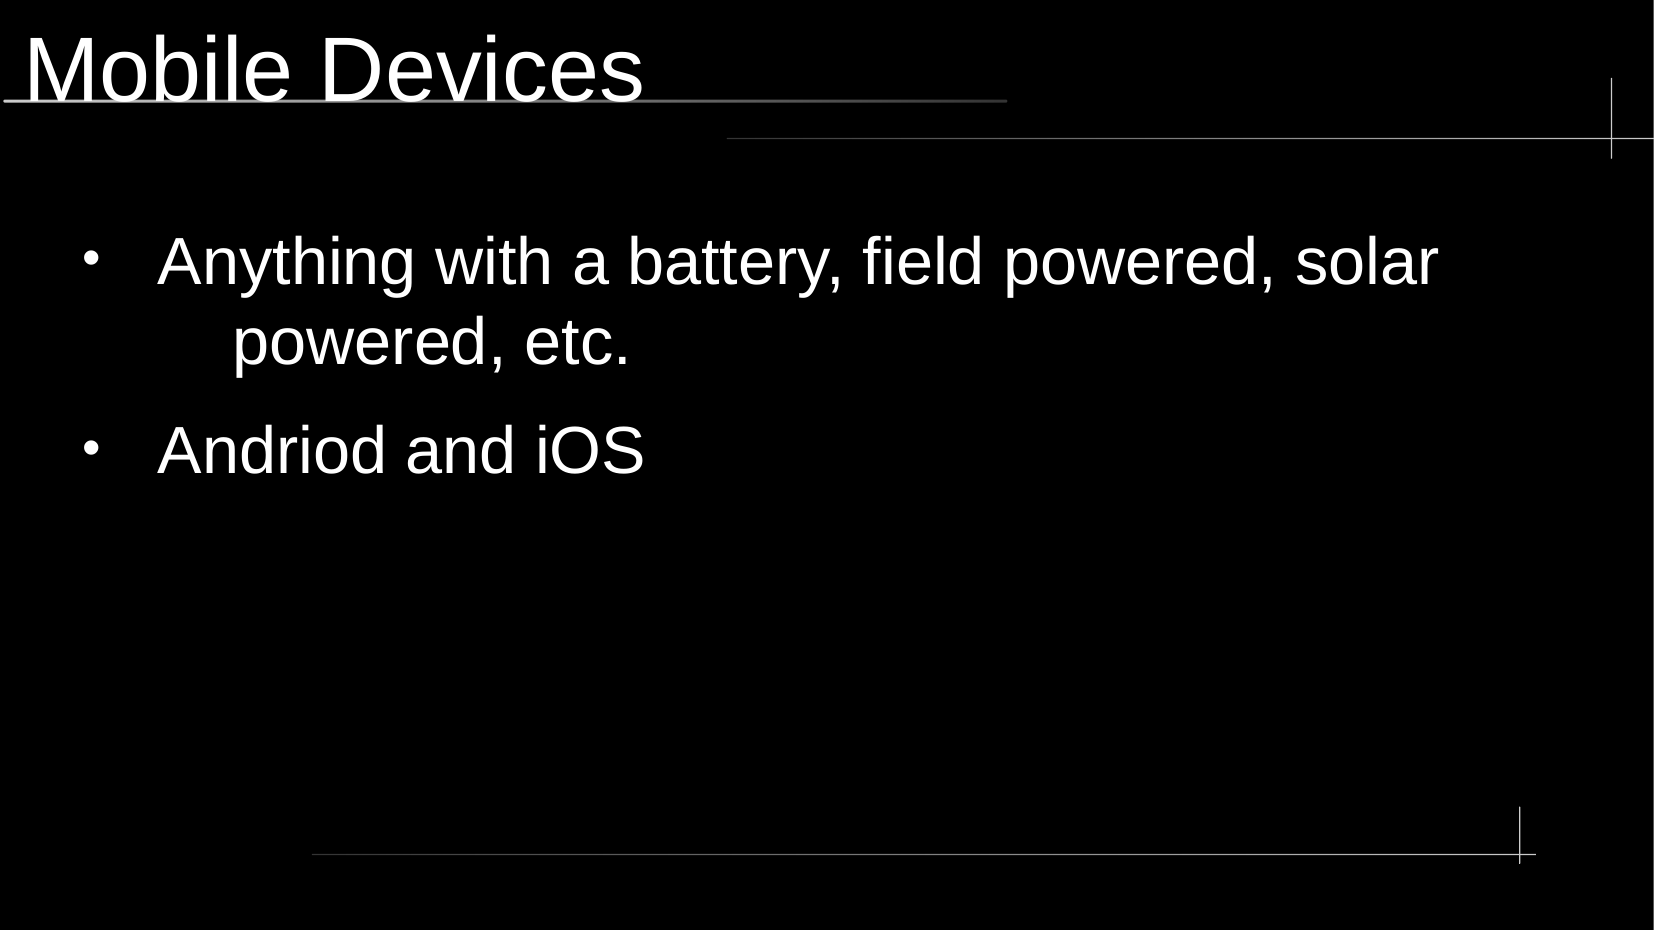

# Mobile Devices
Anything with a battery, field powered, solar powered, etc.
Andriod and iOS